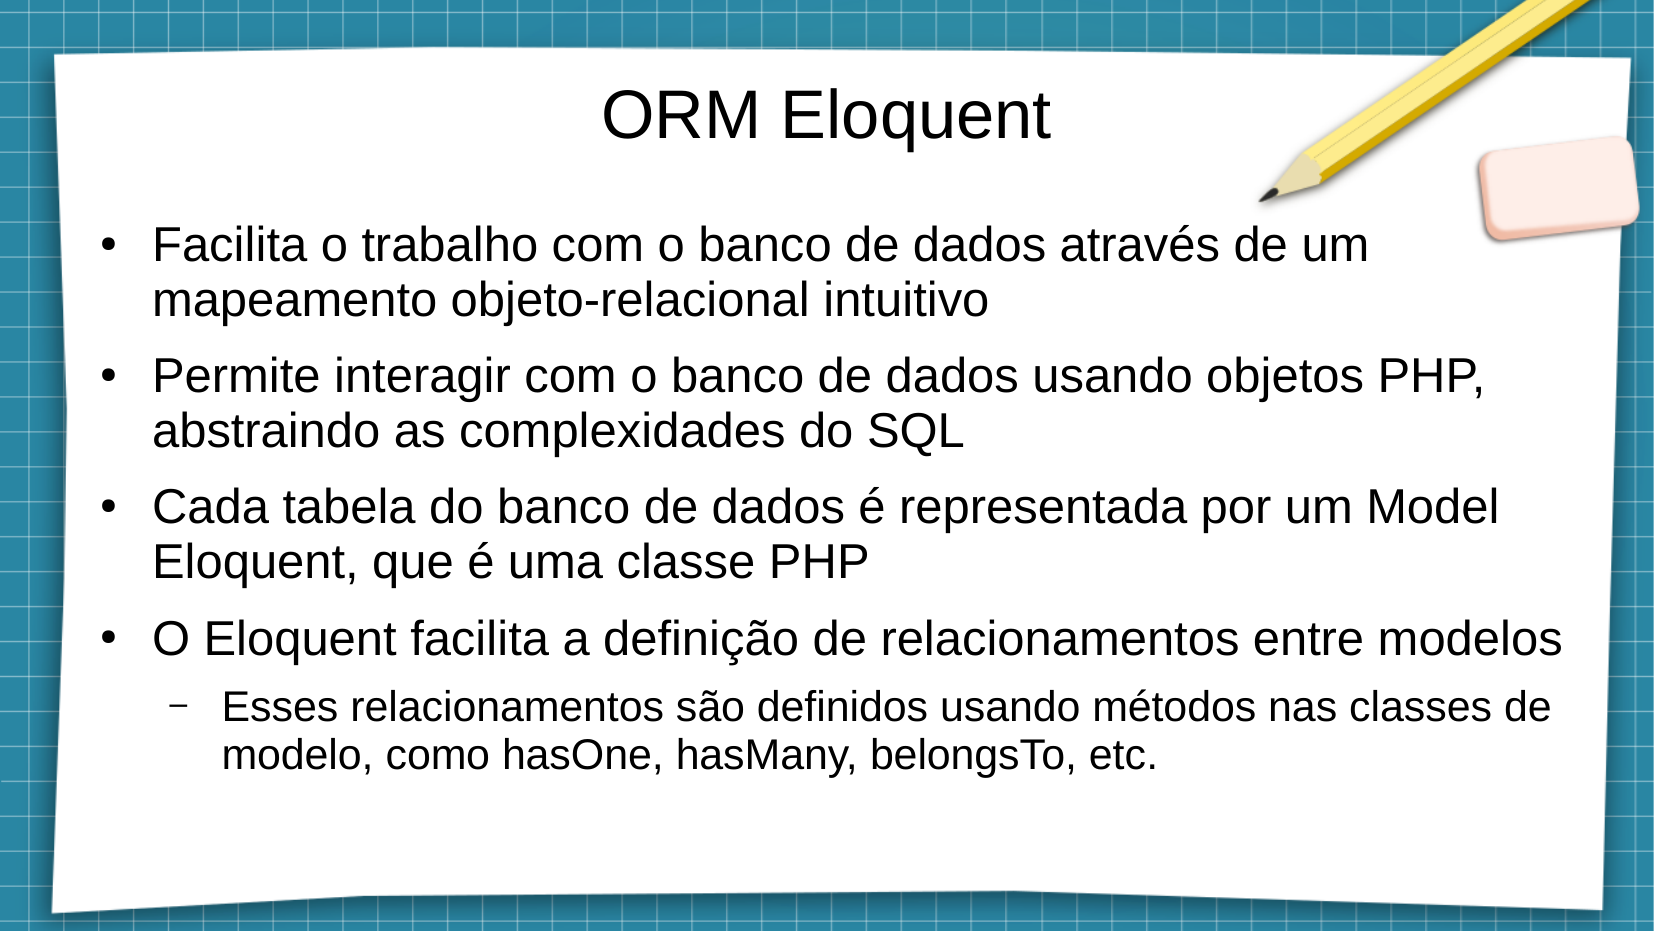

# ORM Eloquent
Facilita o trabalho com o banco de dados através de um mapeamento objeto-relacional intuitivo
Permite interagir com o banco de dados usando objetos PHP, abstraindo as complexidades do SQL
Cada tabela do banco de dados é representada por um Model Eloquent, que é uma classe PHP
O Eloquent facilita a definição de relacionamentos entre modelos
Esses relacionamentos são definidos usando métodos nas classes de modelo, como hasOne, hasMany, belongsTo, etc.